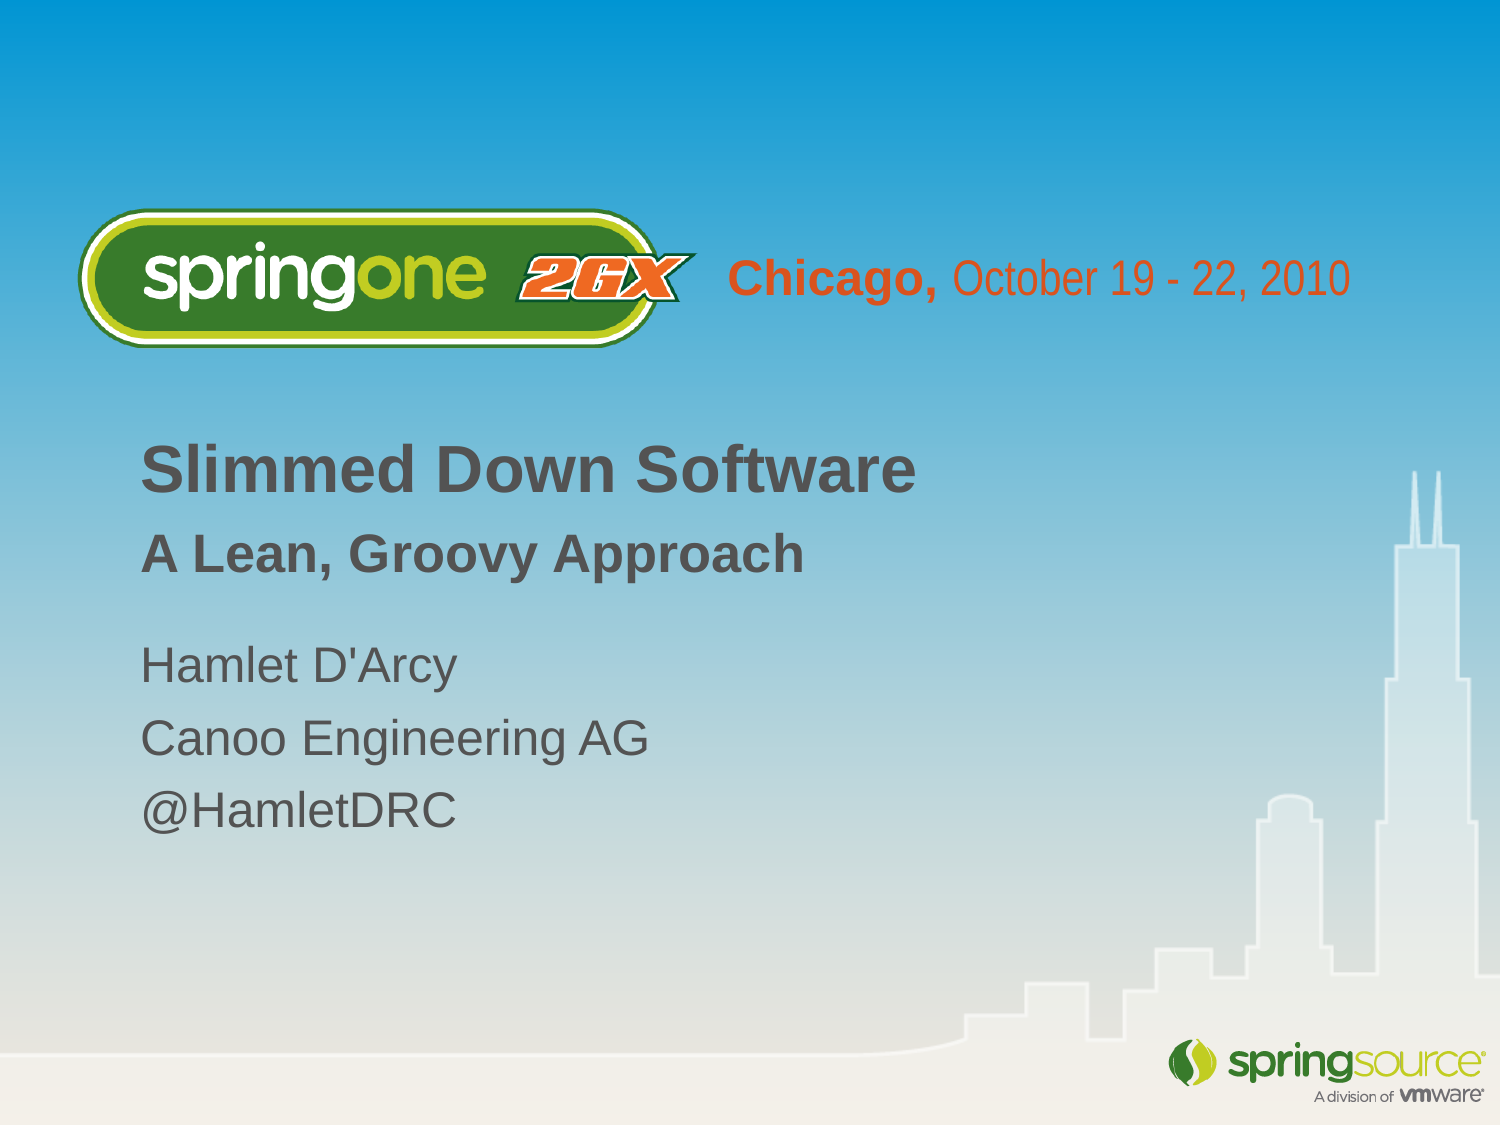

# Slimmed Down Software A Lean, Groovy Approach
Hamlet D'Arcy
Canoo Engineering AG
@HamletDRC